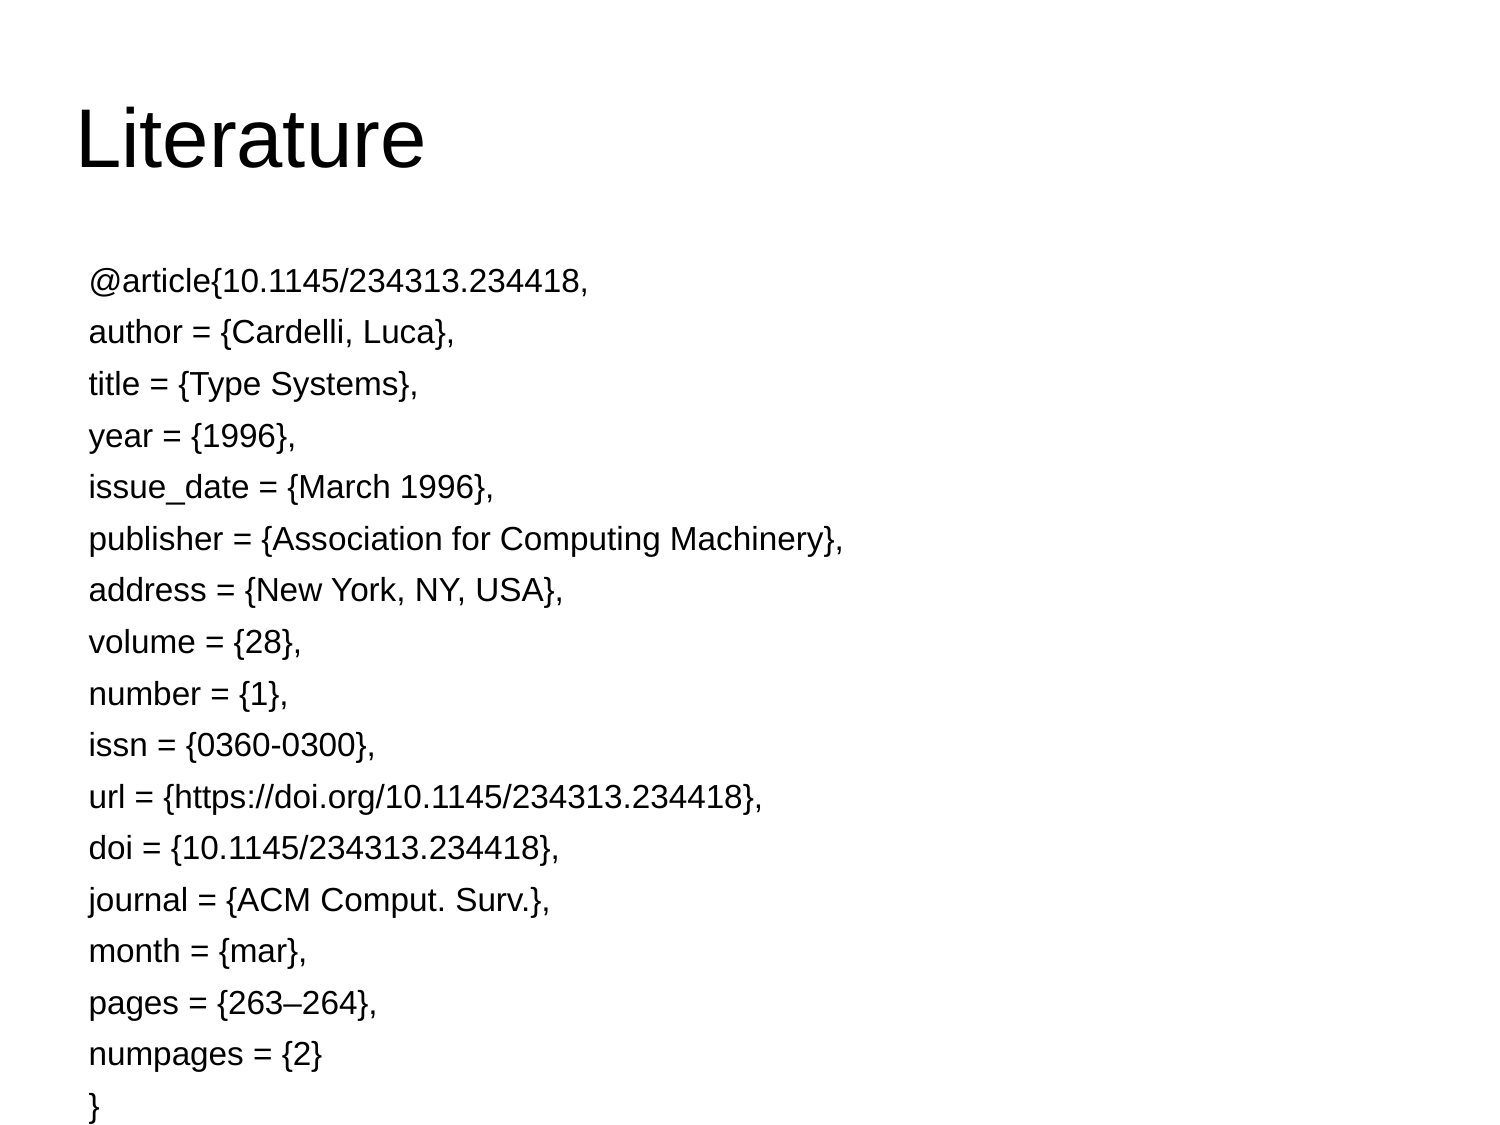

# Literature
@article{10.1145/234313.234418,
author = {Cardelli, Luca},
title = {Type Systems},
year = {1996},
issue_date = {March 1996},
publisher = {Association for Computing Machinery},
address = {New York, NY, USA},
volume = {28},
number = {1},
issn = {0360-0300},
url = {https://doi.org/10.1145/234313.234418},
doi = {10.1145/234313.234418},
journal = {ACM Comput. Surv.},
month = {mar},
pages = {263–264},
numpages = {2}
}